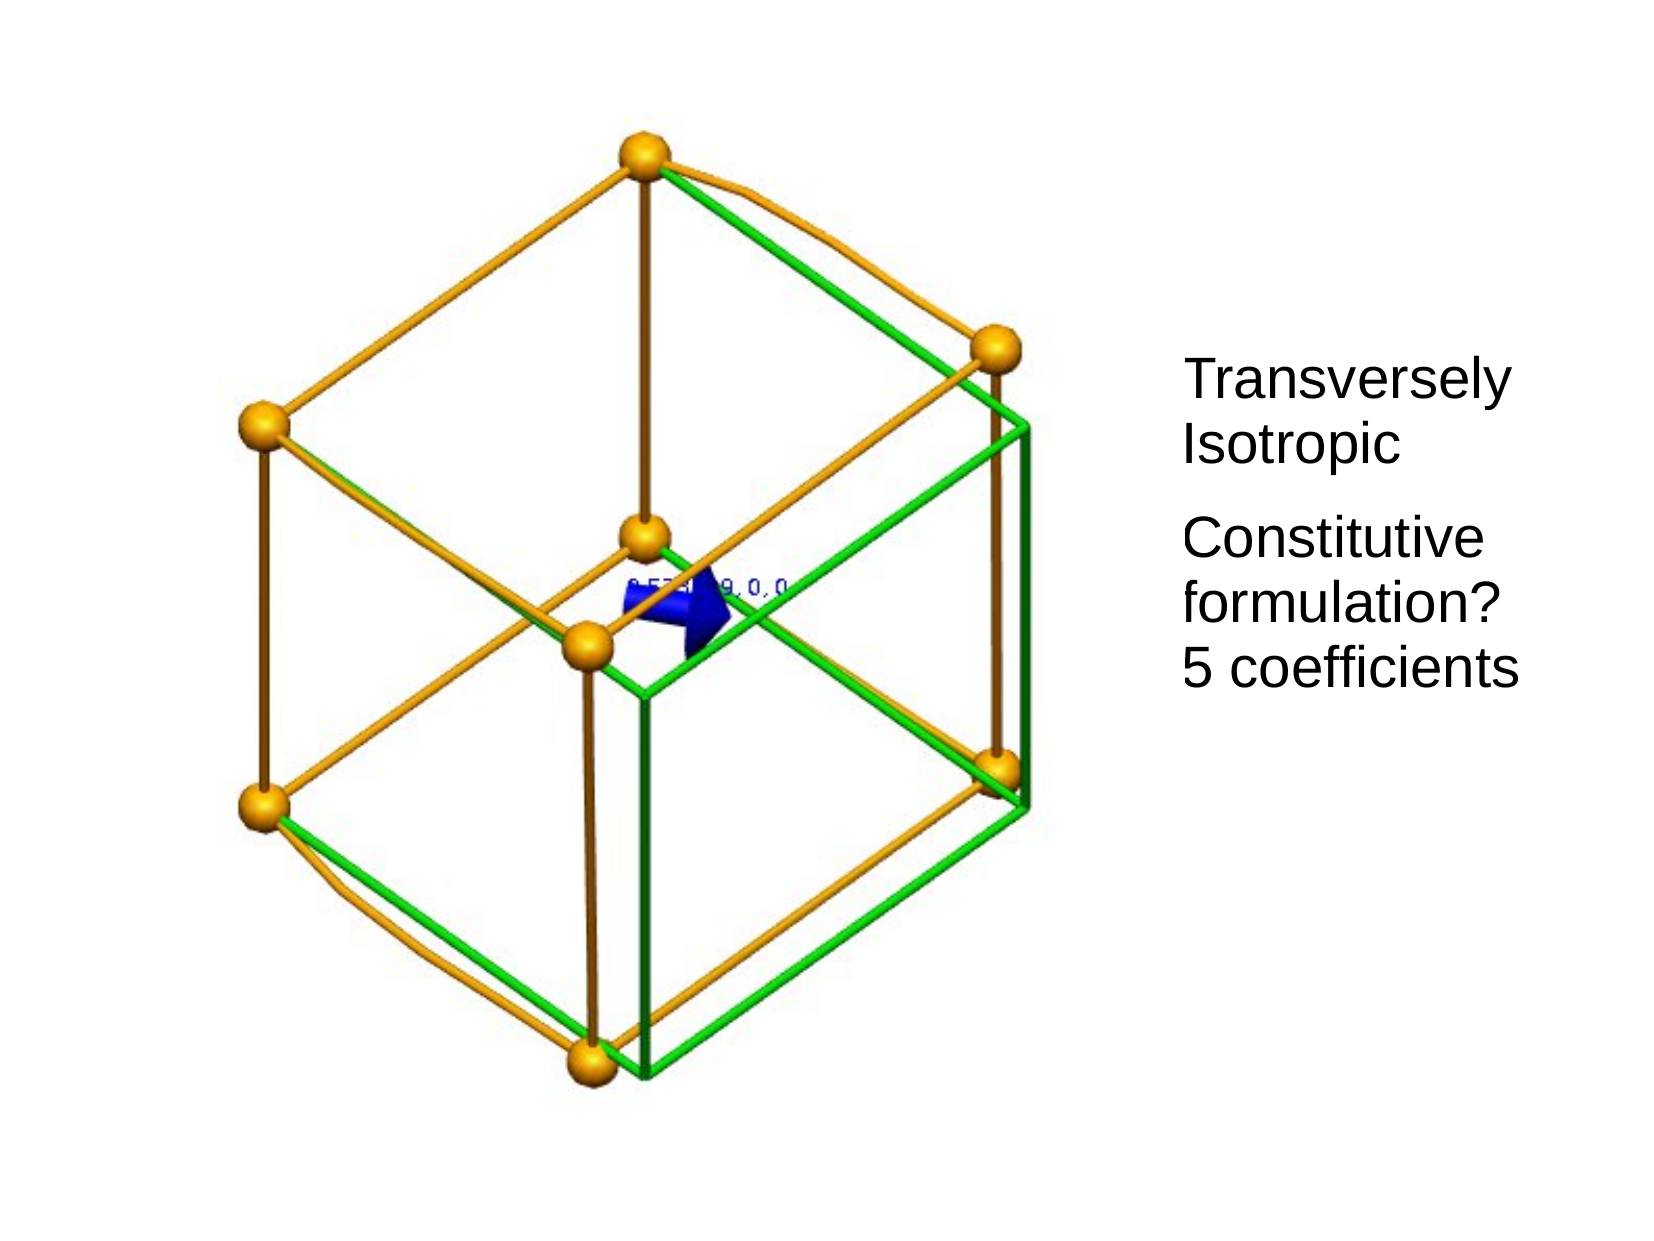

#
Transversely Isotropic
Constitutive formulation? 5 coefficients